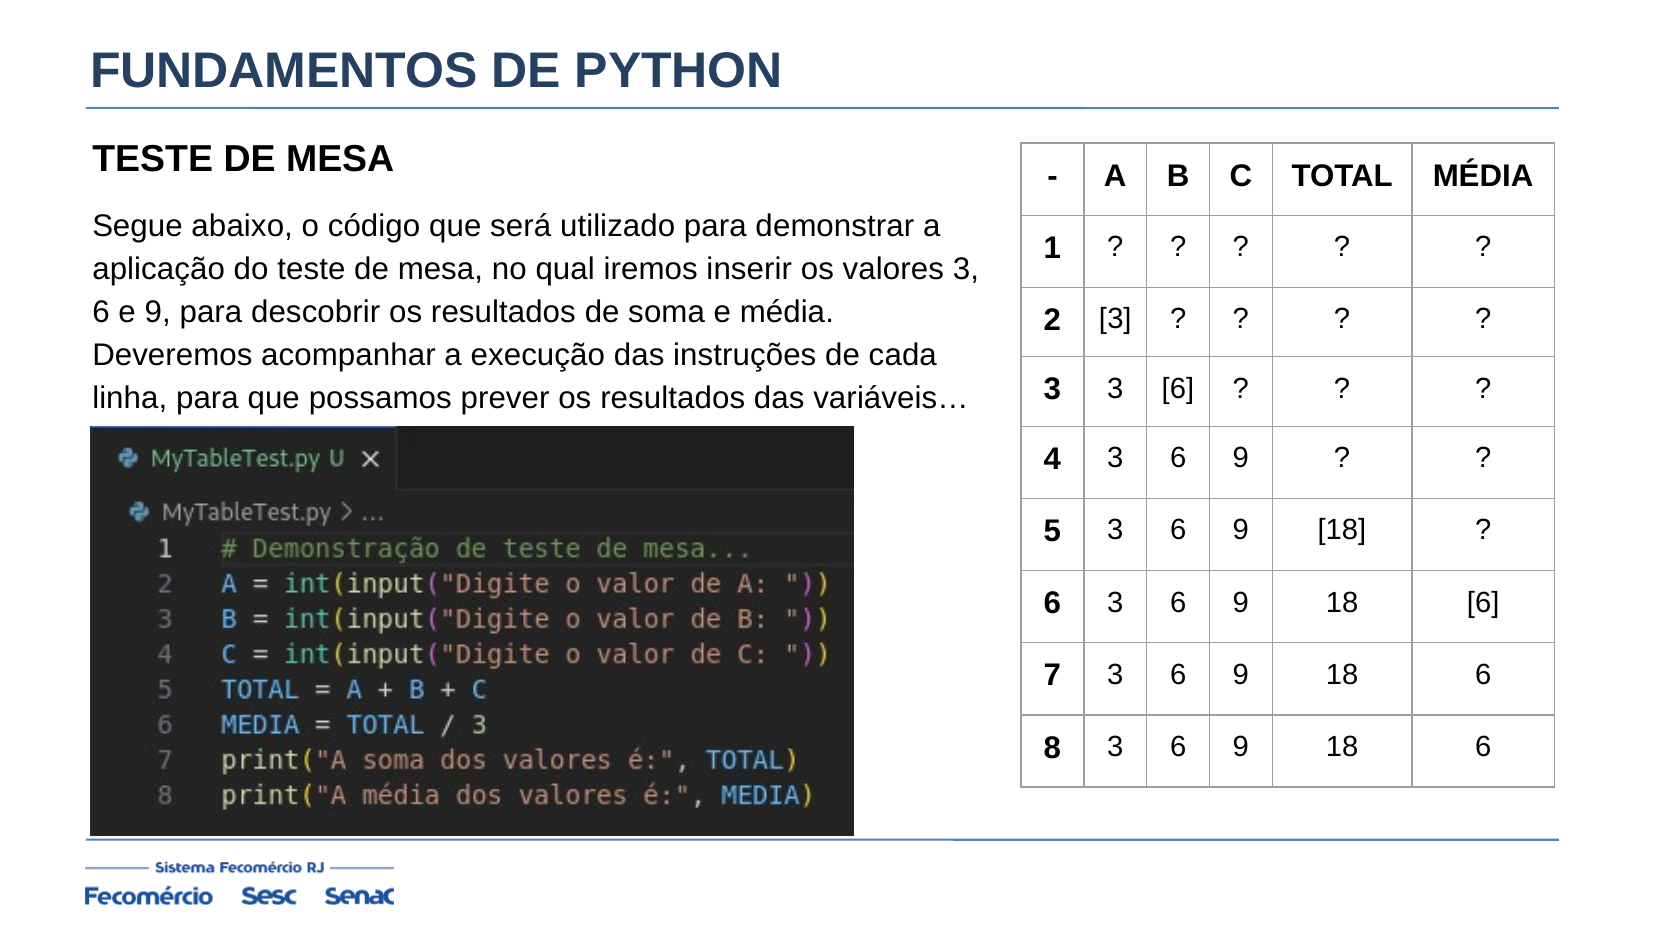

FUNDAMENTOS DE PYTHON
TESTE DE MESA
Segue abaixo, o código que será utilizado para demonstrar a aplicação do teste de mesa, no qual iremos inserir os valores 3, 6 e 9, para descobrir os resultados de soma e média. Deveremos acompanhar a execução das instruções de cada linha, para que possamos prever os resultados das variáveis…
| - | A | B | C | TOTAL | MÉDIA |
| --- | --- | --- | --- | --- | --- |
| 1 | ? | ? | ? | ? | ? |
| 2 | [3] | ? | ? | ? | ? |
| 3 | 3 | [6] | ? | ? | ? |
| 4 | 3 | 6 | 9 | ? | ? |
| 5 | 3 | 6 | 9 | [18] | ? |
| 6 | 3 | 6 | 9 | 18 | [6] |
| 7 | 3 | 6 | 9 | 18 | 6 |
| 8 | 3 | 6 | 9 | 18 | 6 |